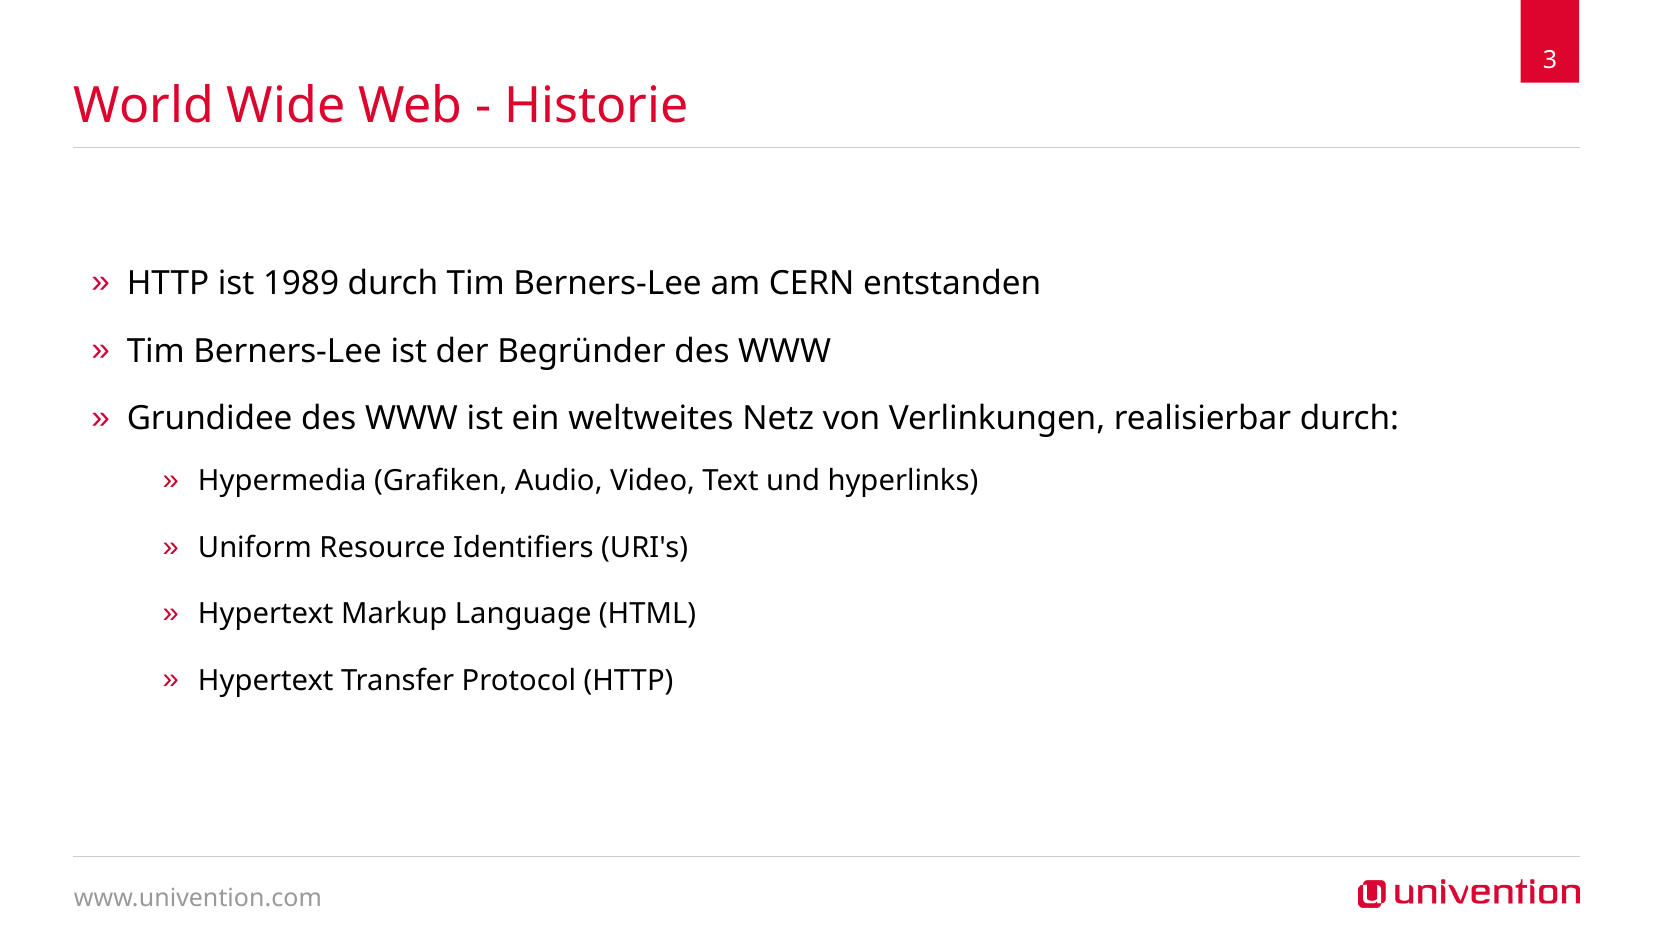

# World Wide Web - Historie
HTTP ist 1989 durch Tim Berners-Lee am CERN entstanden
Tim Berners-Lee ist der Begründer des WWW
Grundidee des WWW ist ein weltweites Netz von Verlinkungen, realisierbar durch:
Hypermedia (Grafiken, Audio, Video, Text und hyperlinks)
Uniform Resource Identifiers (URI's)
Hypertext Markup Language (HTML)
Hypertext Transfer Protocol (HTTP)